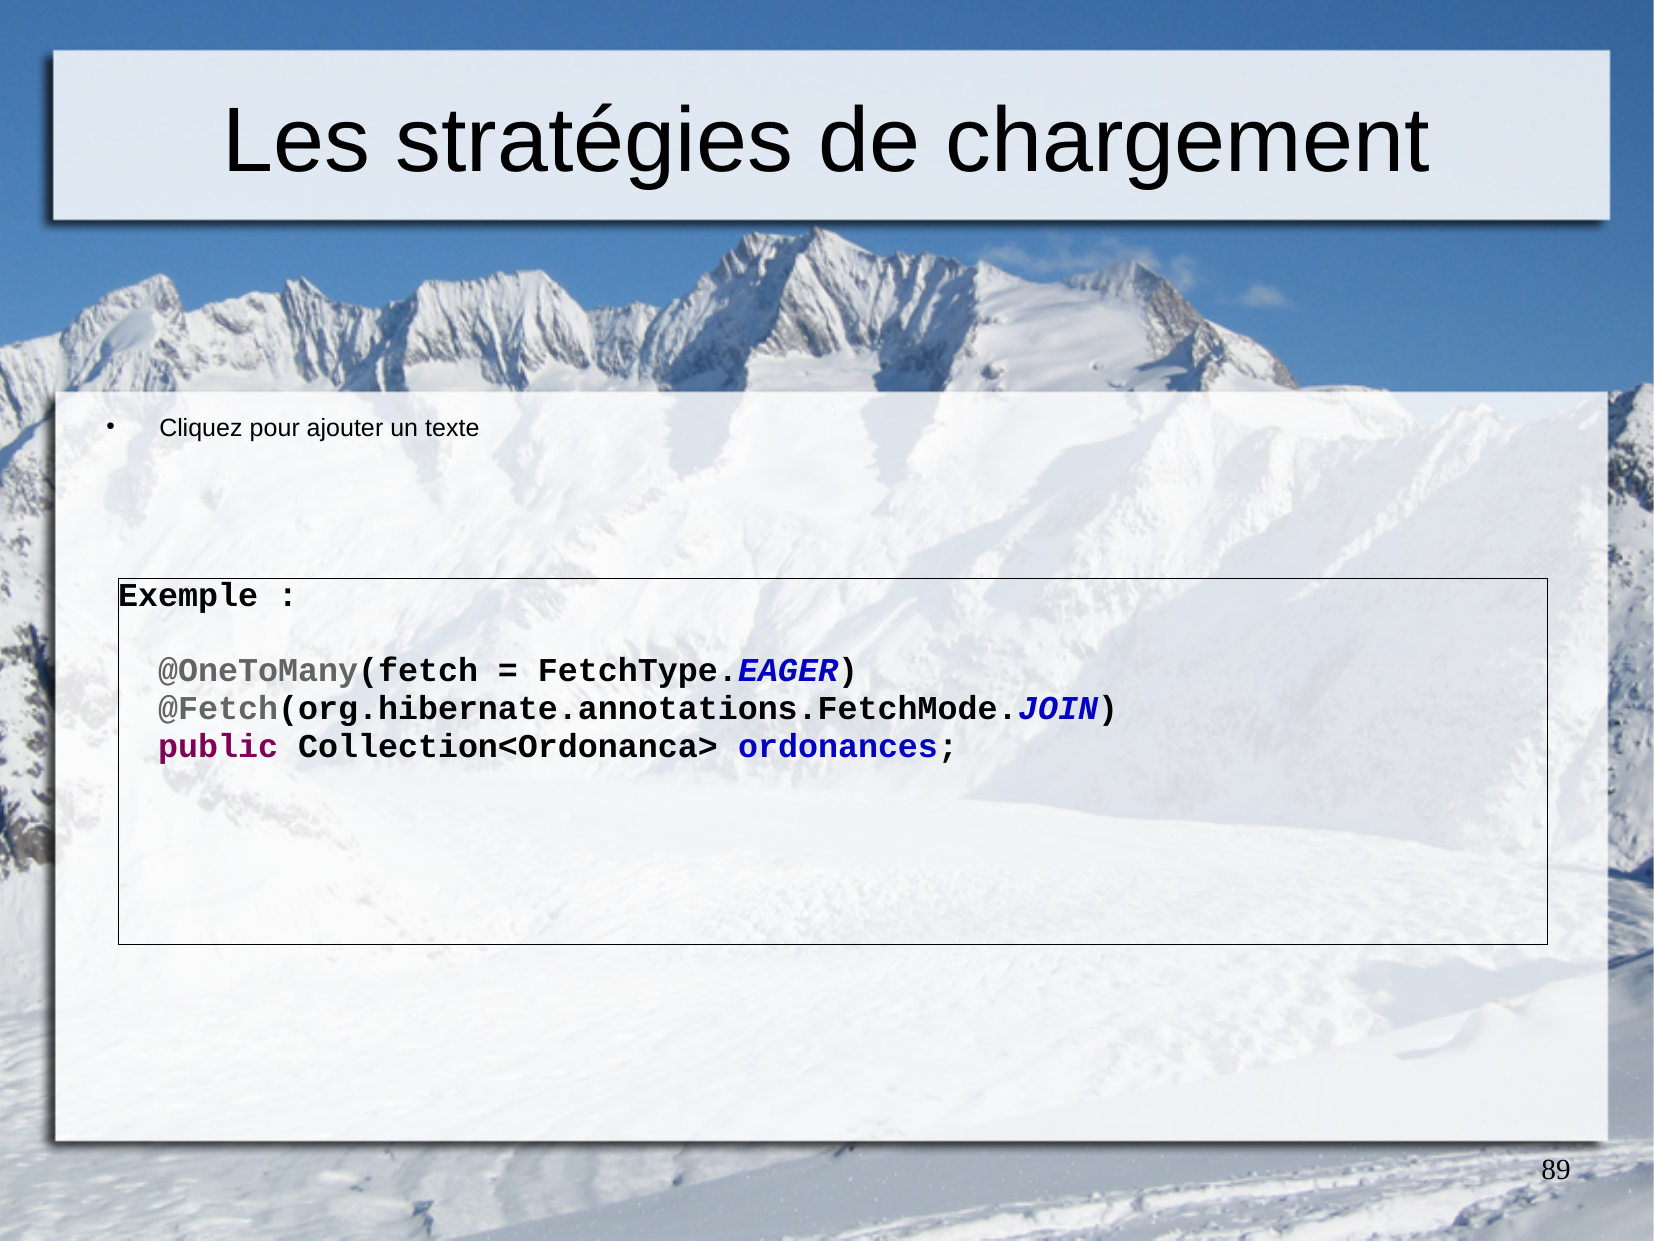

# Les stratégies de chargement
Cliquez pour ajouter un texte
Exemple :
 @OneToMany(fetch = FetchType.EAGER)
 @Fetch(org.hibernate.annotations.FetchMode.JOIN)
 public Collection<Ordonanca> ordonances;
89